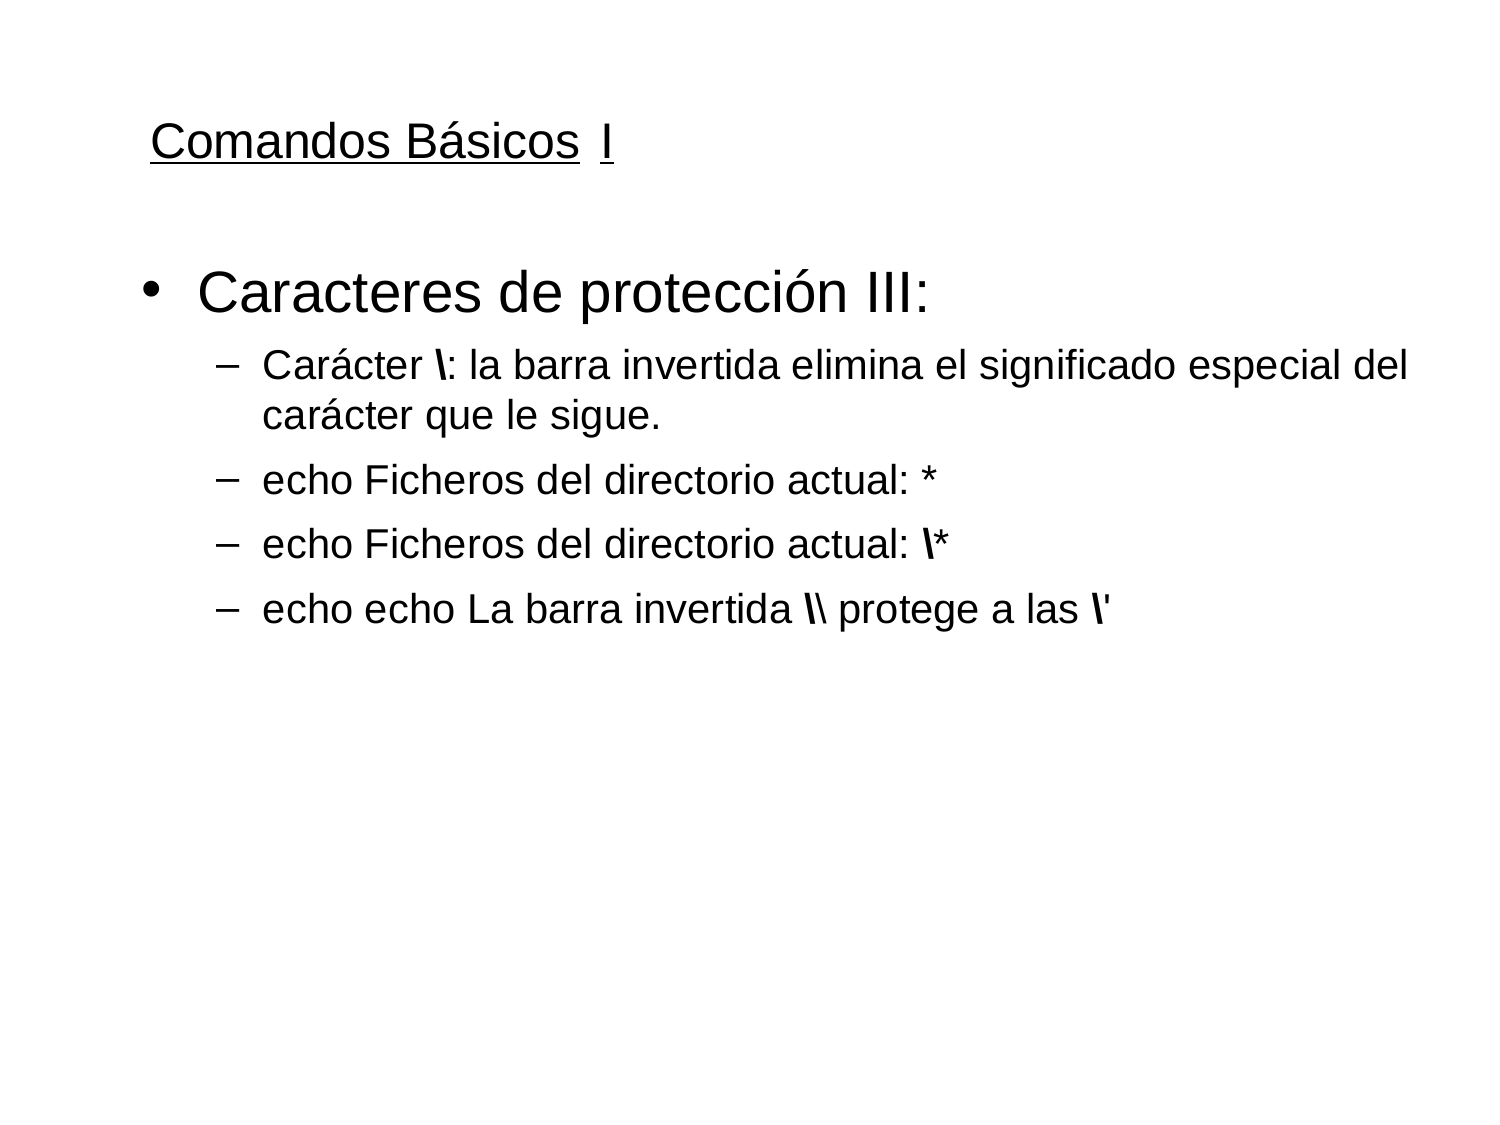

# Comandos Básicos	I
Caracteres de protección III:
Carácter \: la barra invertida elimina el significado especial del carácter que le sigue.
echo Ficheros del directorio actual: *
echo Ficheros del directorio actual: \*
echo echo La barra invertida \\ protege a las \'